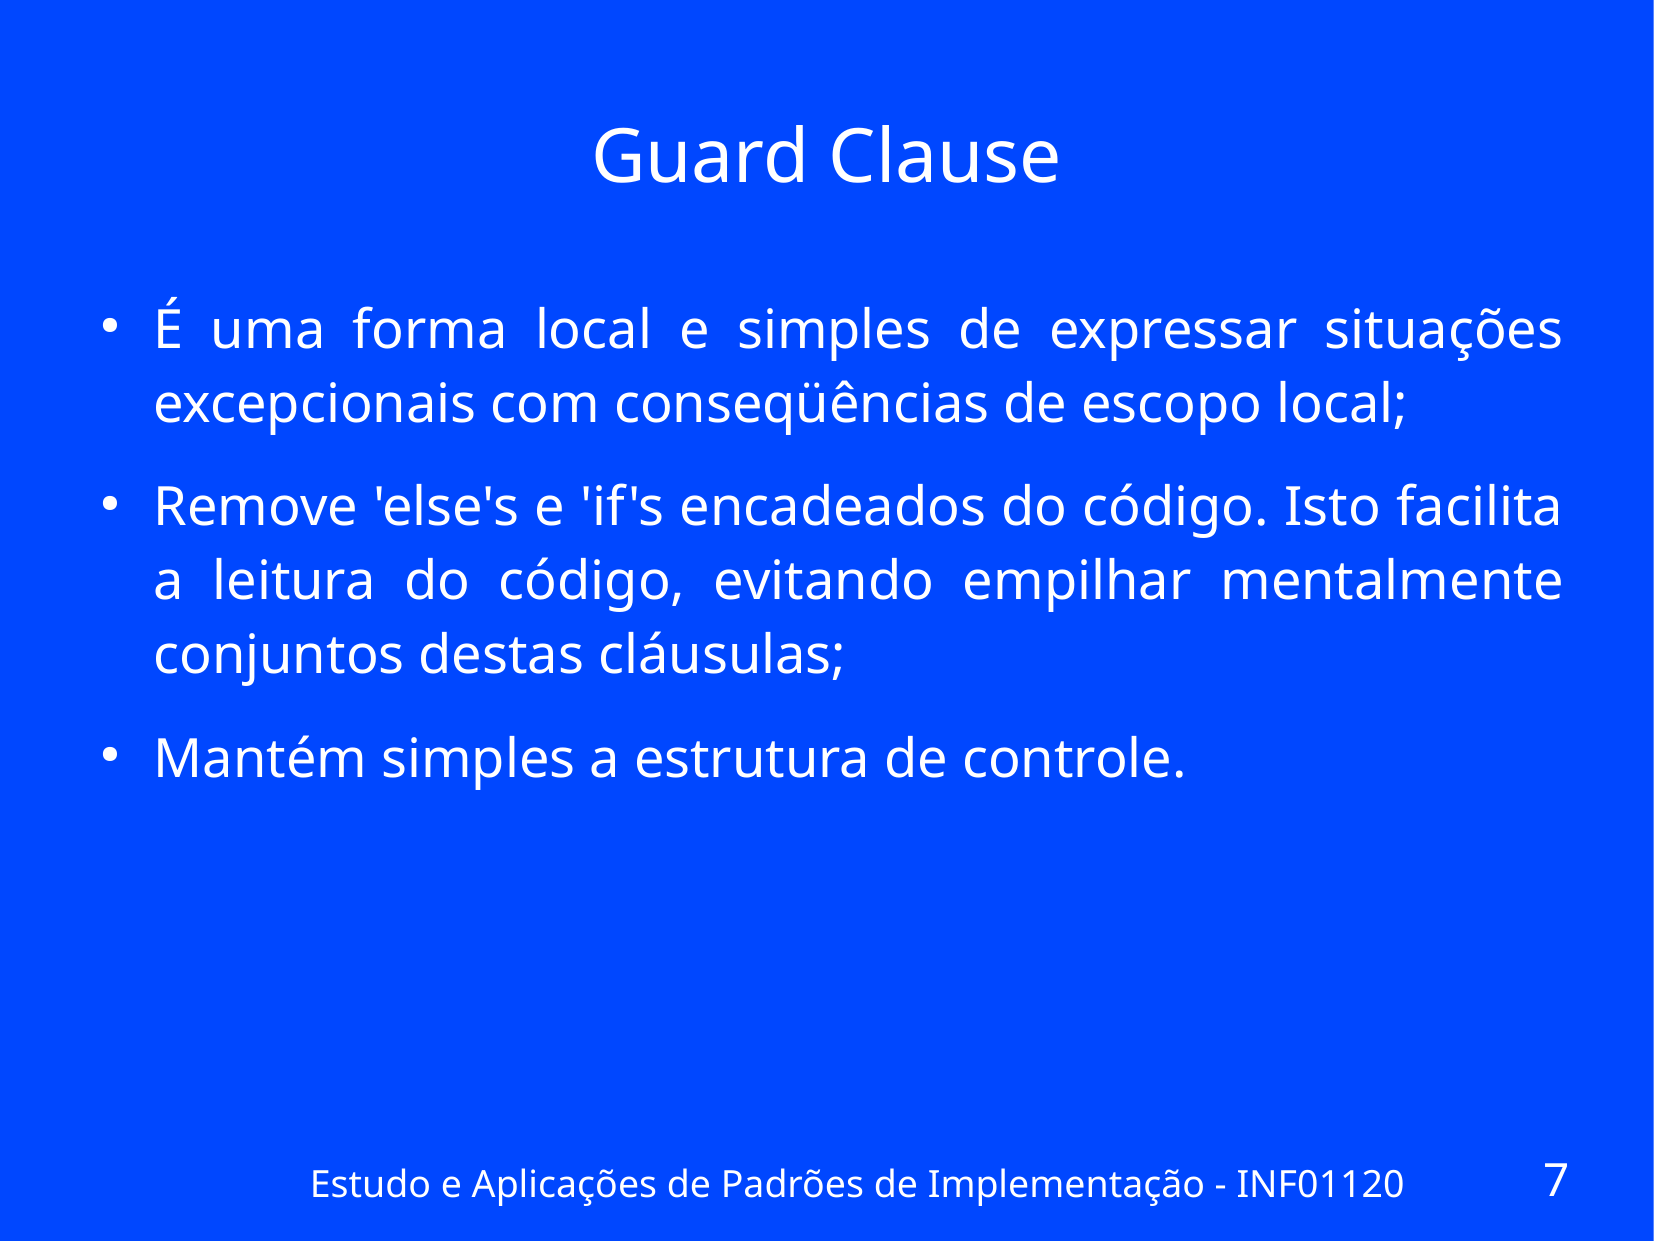

# Guard Clause
É uma forma local e simples de expressar situações excepcionais com conseqüências de escopo local;
Remove 'else's e 'if's encadeados do código. Isto facilita a leitura do código, evitando empilhar mentalmente conjuntos destas cláusulas;
Mantém simples a estrutura de controle.